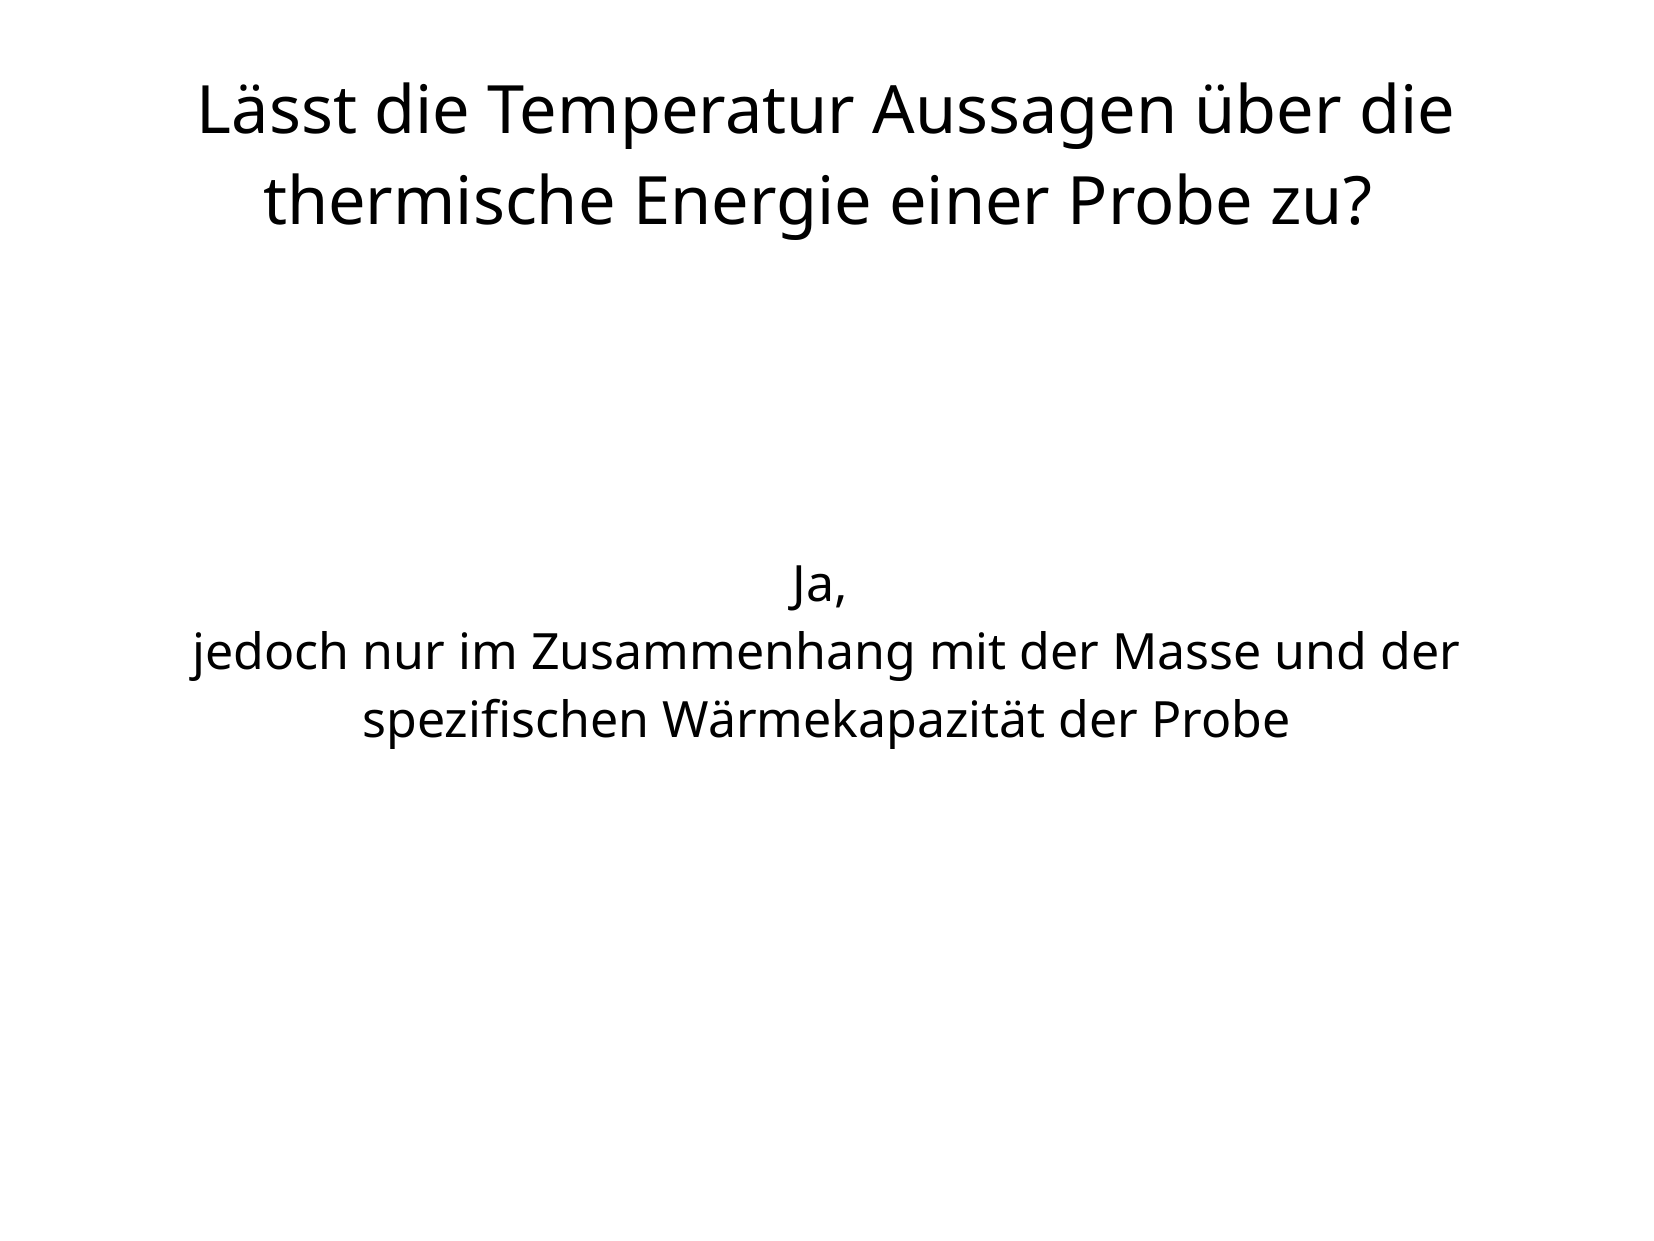

# Lässt die Temperatur Aussagen über die thermische Energie einer Probe zu?
Ja,
jedoch nur im Zusammenhang mit der Masse und der spezifischen Wärmekapazität der Probe